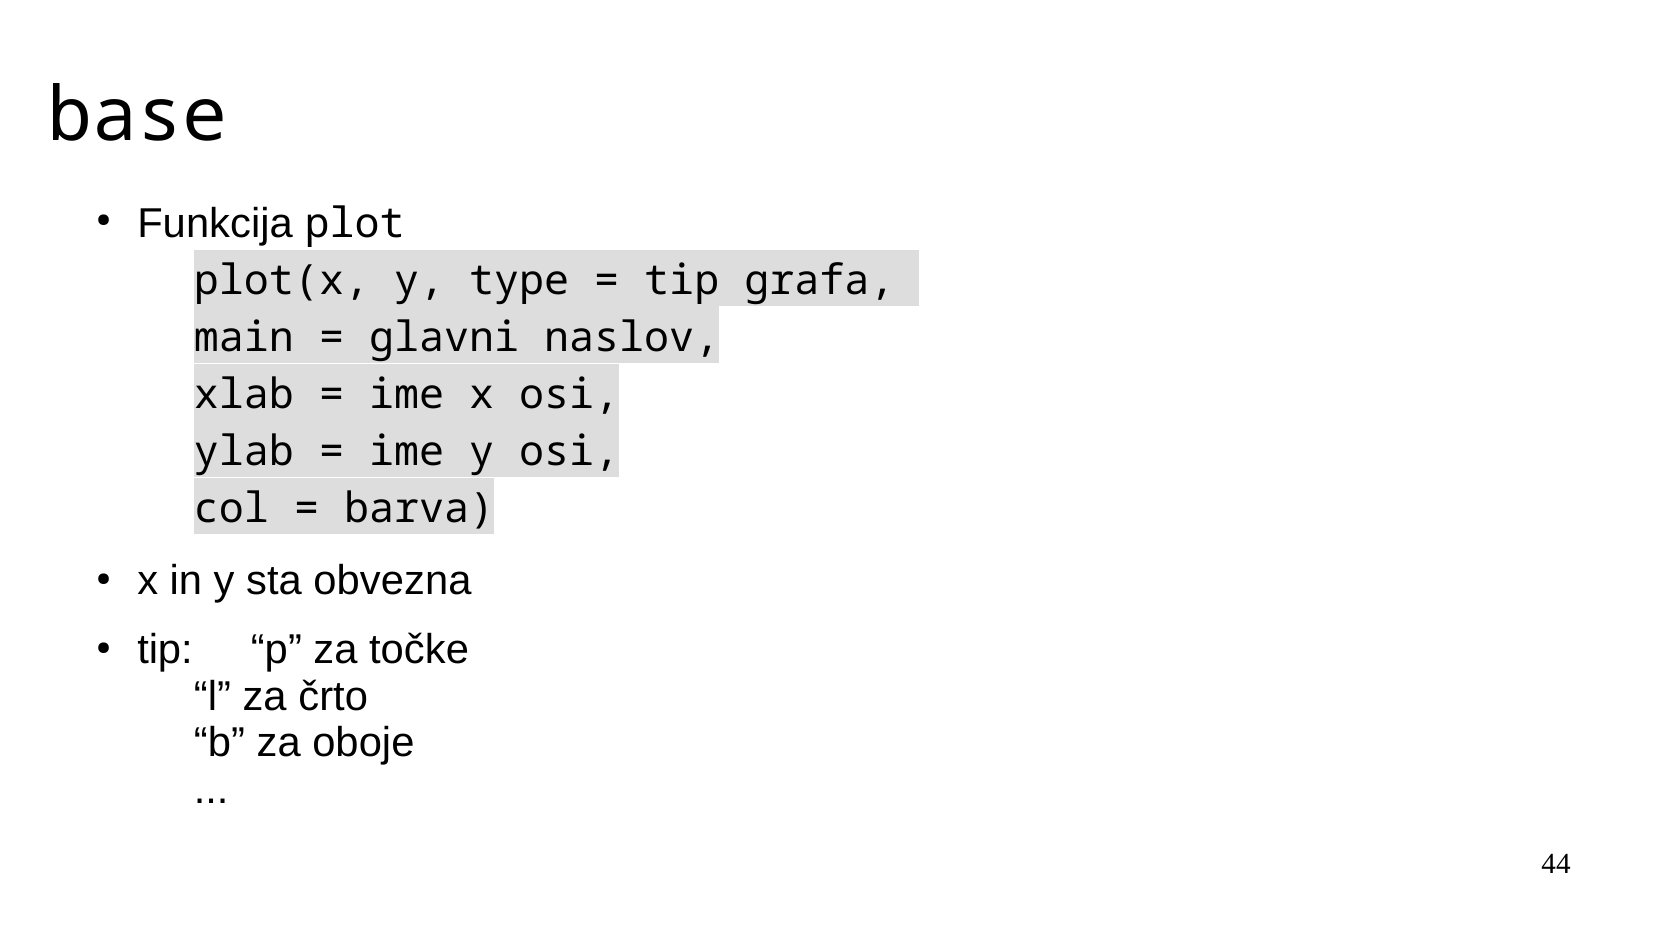

# base
Funkcija plot
	plot(x, y, type = tip grafa,
																																				main = glavni naslov,
						xlab = ime x osi,
						ylab = ime y osi,
						col = barva)
x in y sta obvezna
tip: 	“p” za točke
		“l” za črto
		“b” za oboje
		...
44